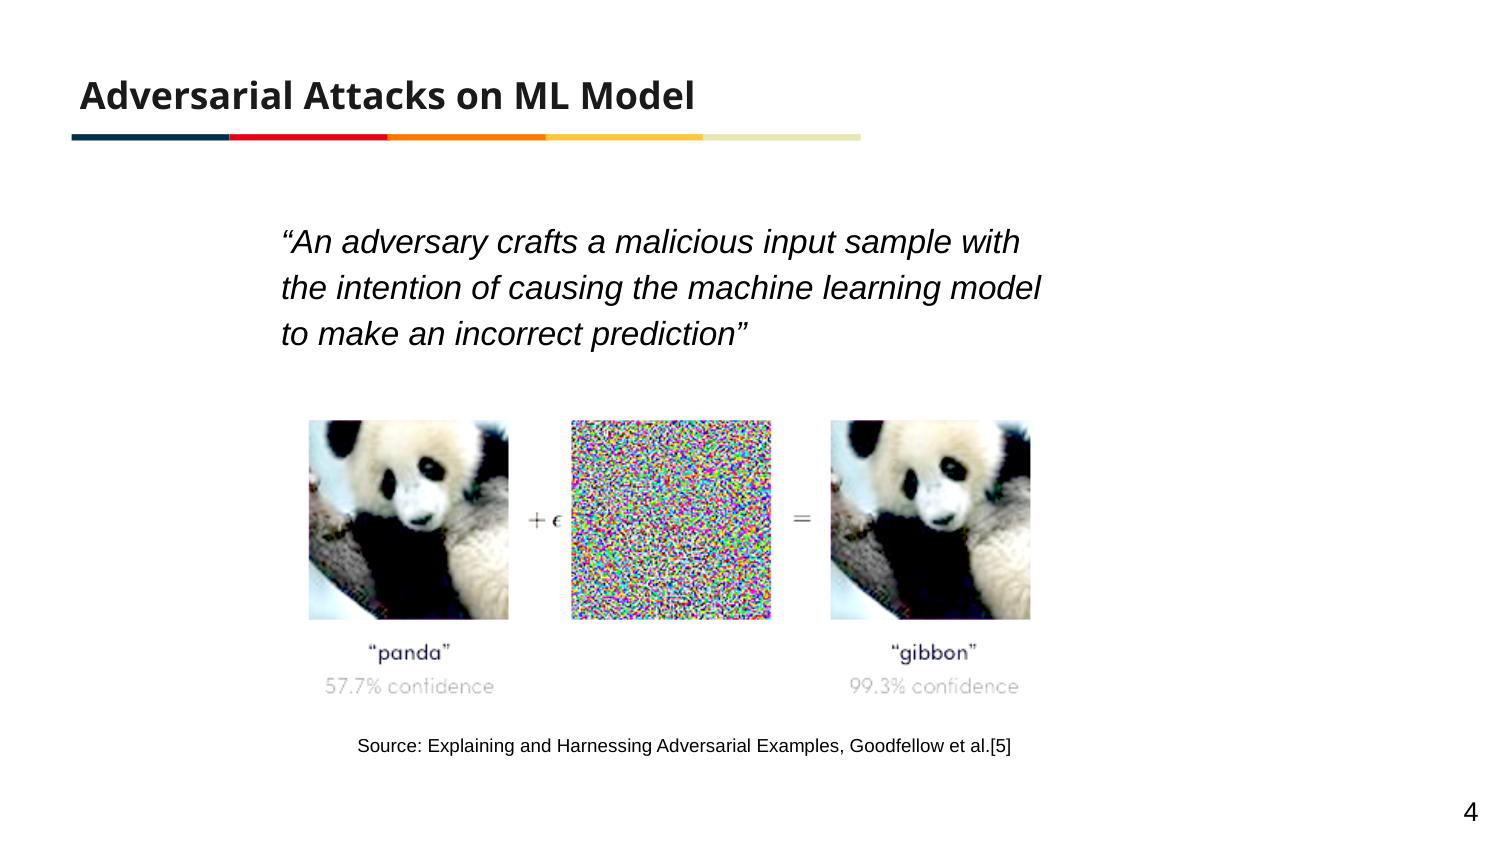

Adversarial Attacks on ML Model
“An adversary crafts a malicious input sample with the intention of causing the machine learning model to make an incorrect prediction”
Source: Explaining and Harnessing Adversarial Examples, Goodfellow et al.[5]